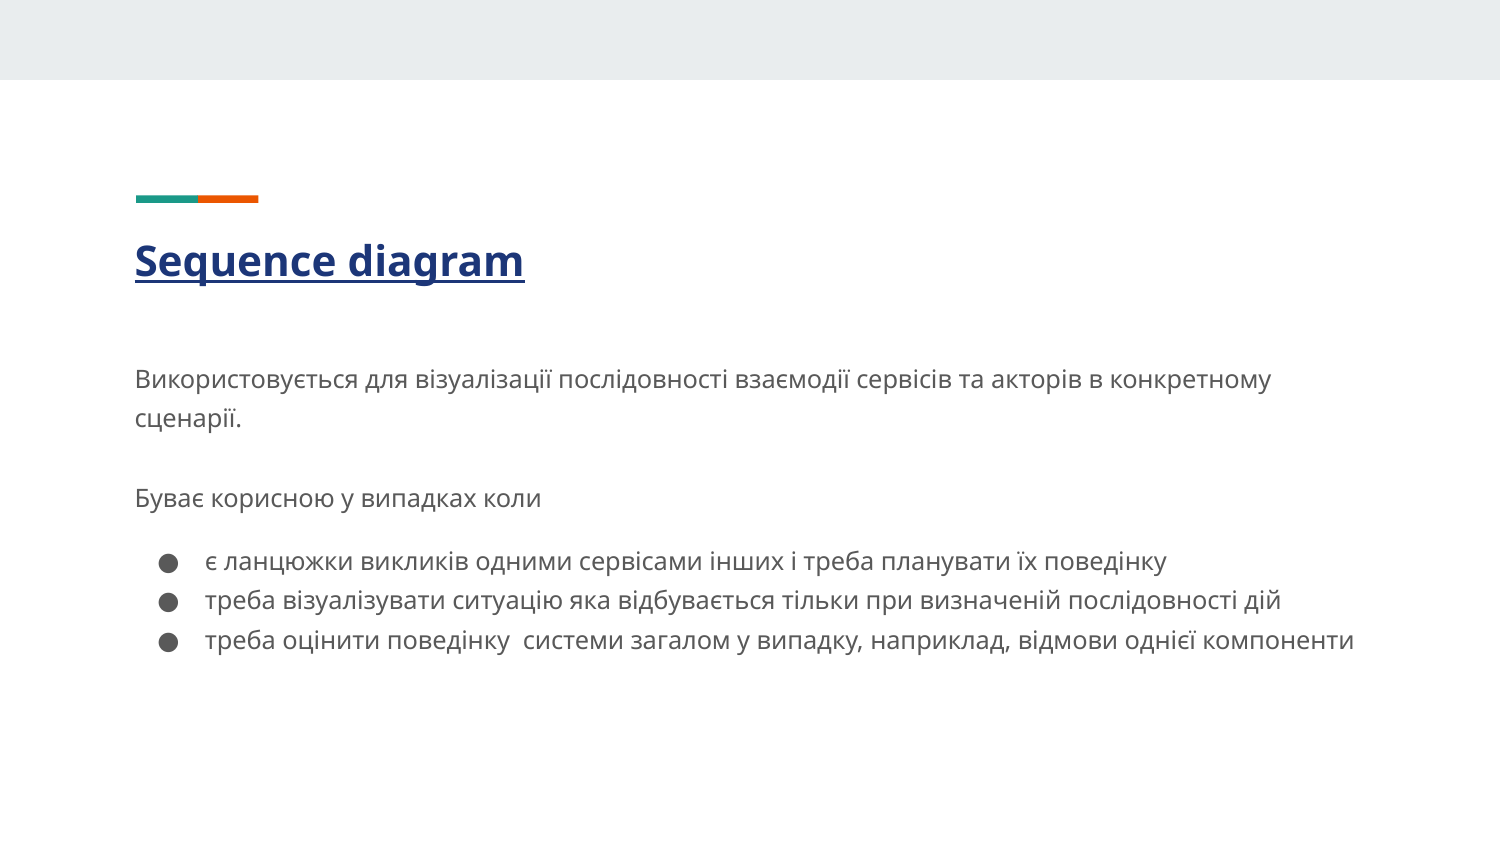

# Sequence diagram
Використовується для візуалізації послідовності взаємодії сервісів та акторів в конкретному сценарії.
Буває корисною у випадках коли
є ланцюжки викликів одними сервісами інших і треба планувати їх поведінку
треба візуалізувати ситуацію яка відбувається тільки при визначеній послідовності дій
треба оцінити поведінку системи загалом у випадку, наприклад, відмови однієї компоненти